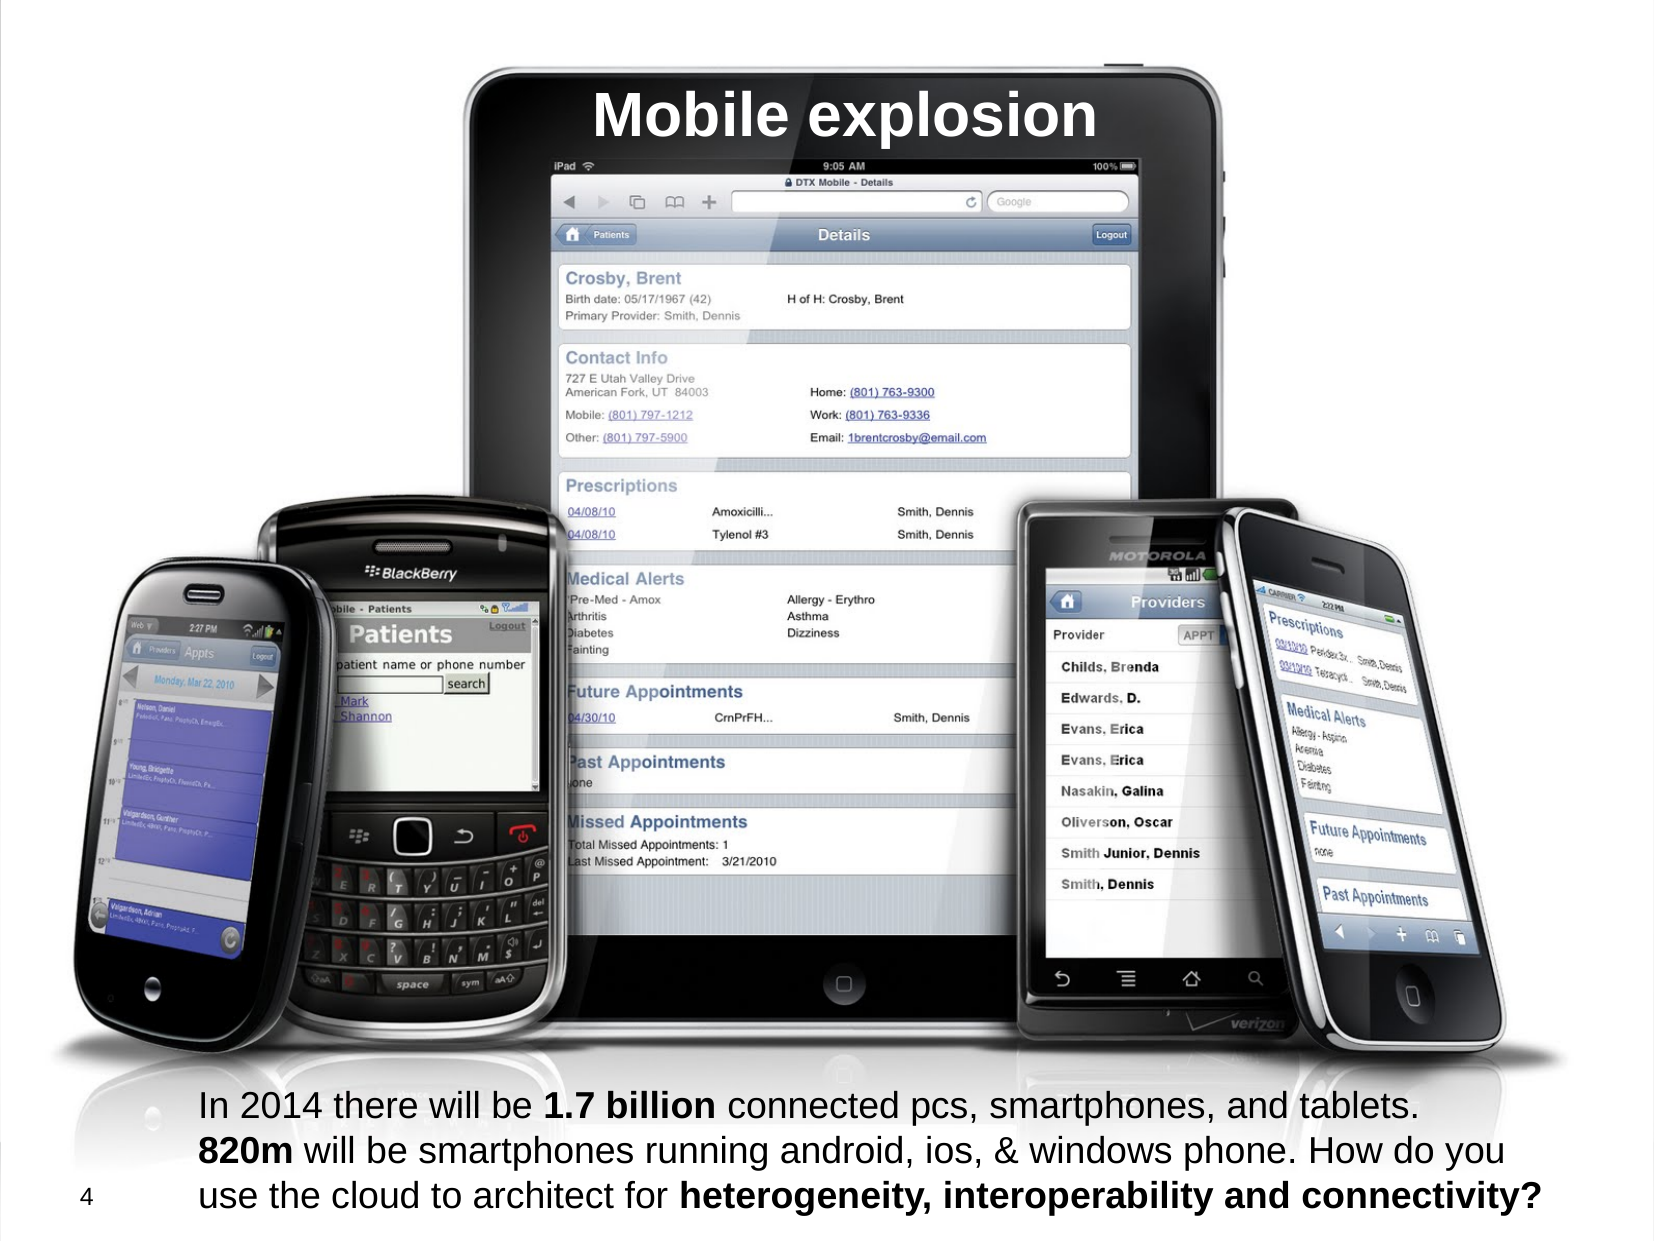

Mobile explosion
In 2014 there will be 1.7 billion connected pcs, smartphones, and tablets.
820m will be smartphones running android, ios, & windows phone. How do you
use the cloud to architect for heterogeneity, interoperability and connectivity?